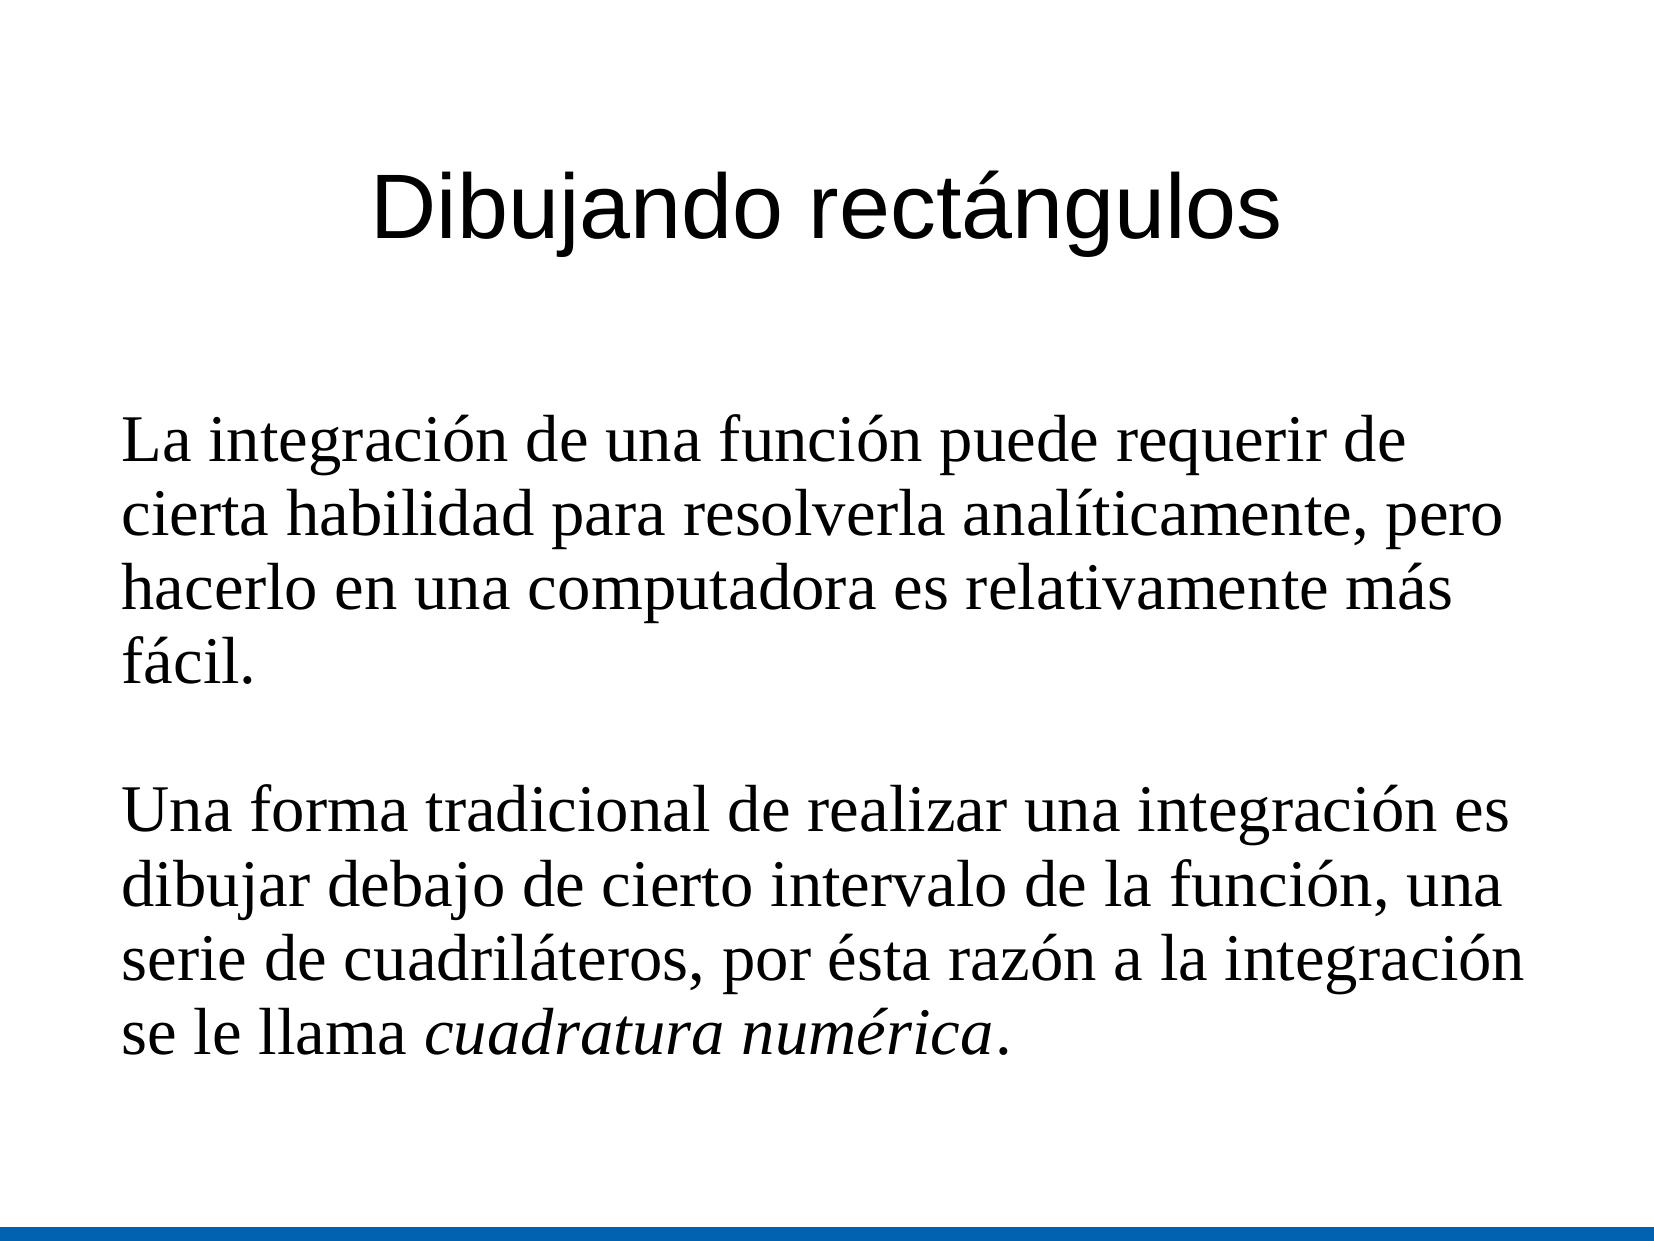

# Dibujando rectángulos
La integración de una función puede requerir de cierta habilidad para resolverla analíticamente, pero hacerlo en una computadora es relativamente más fácil.
Una forma tradicional de realizar una integración es dibujar debajo de cierto intervalo de la función, una serie de cuadriláteros, por ésta razón a la integración se le llama cuadratura numérica.